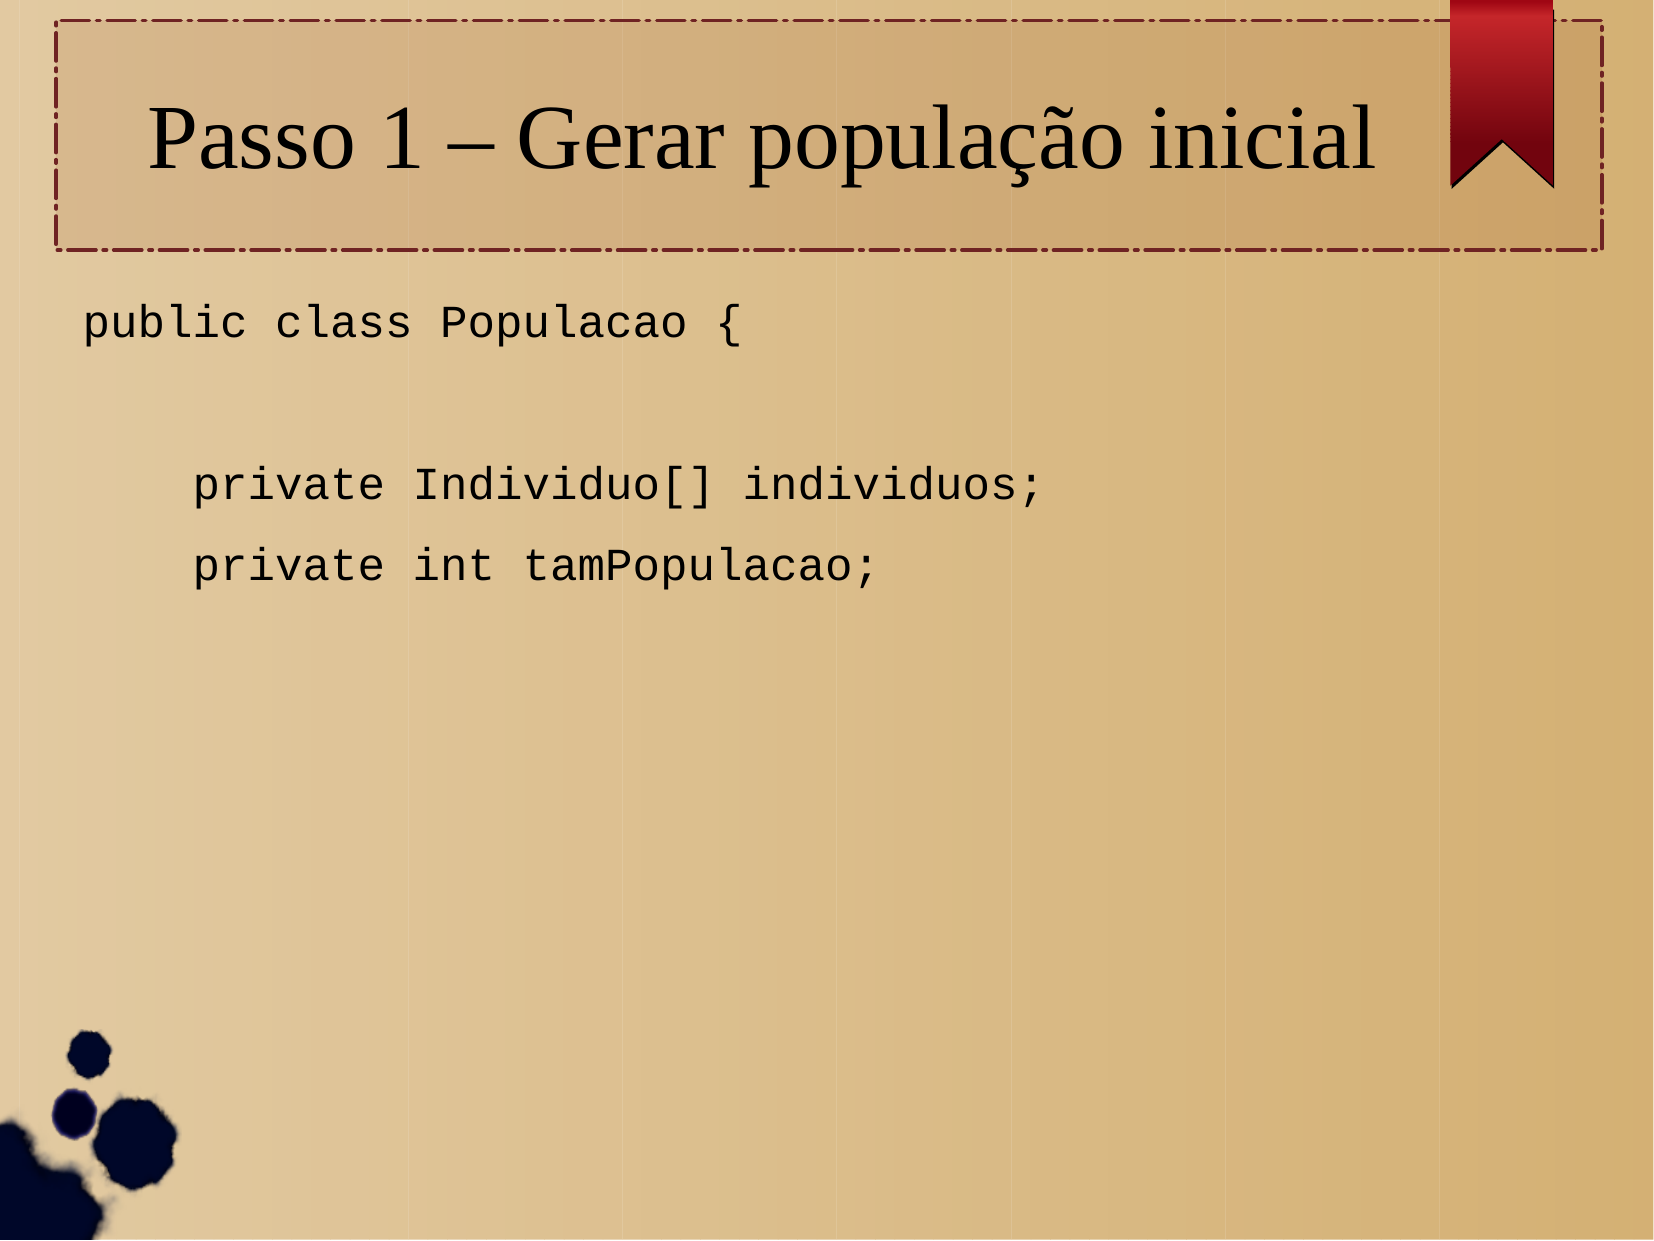

# Passo 1 – Gerar população inicial
public class Populacao {
 private Individuo[] individuos;
 private int tamPopulacao;